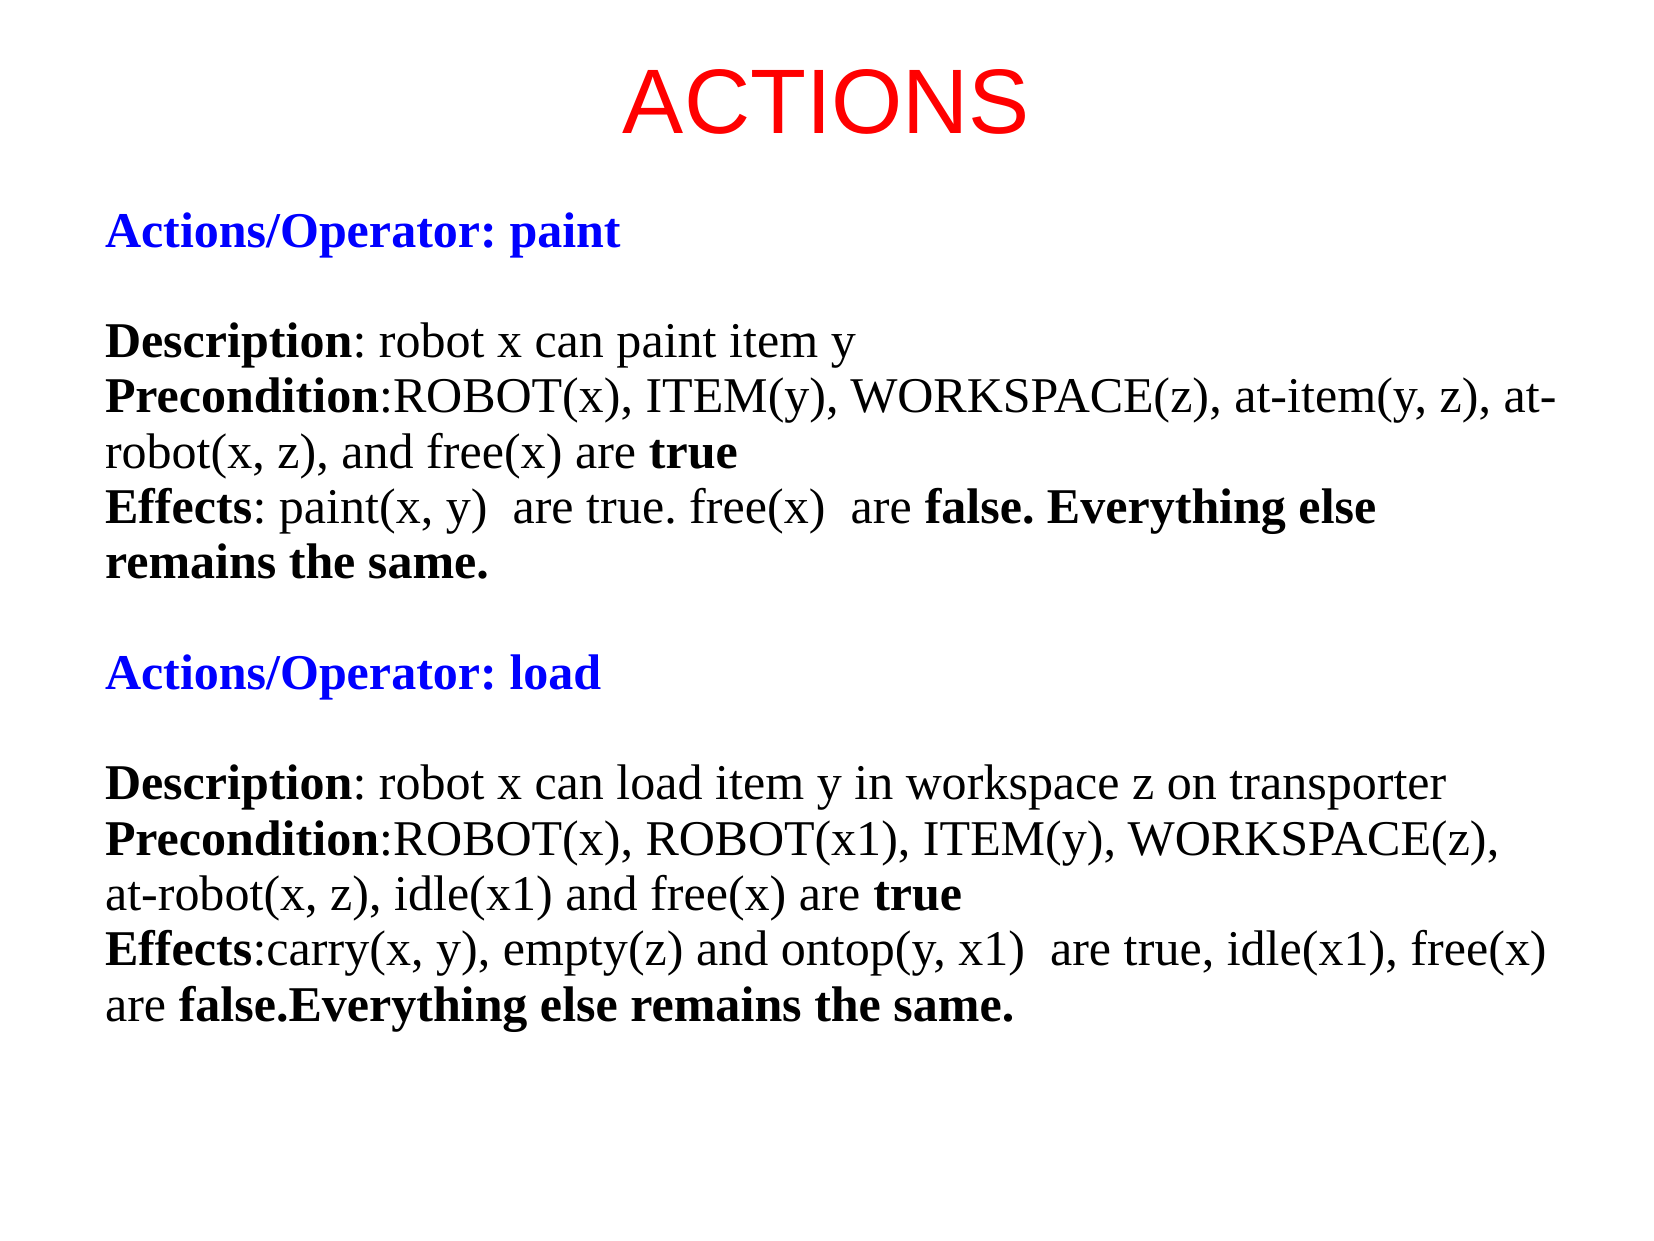

# ACTIONS
Actions/Operator: paint
Description: robot x can paint item y
Precondition:ROBOT(x), ITEM(y), WORKSPACE(z), at-item(y, z), at-robot(x, z), and free(x) are true
Effects: paint(x, y) are true. free(x) are false. Everything else remains the same.
Actions/Operator: load
Description: robot x can load item y in workspace z on transporter
Precondition:ROBOT(x), ROBOT(x1), ITEM(y), WORKSPACE(z), at-robot(x, z), idle(x1) and free(x) are true
Effects:carry(x, y), empty(z) and ontop(y, x1) are true, idle(x1), free(x) are false.Everything else remains the same.